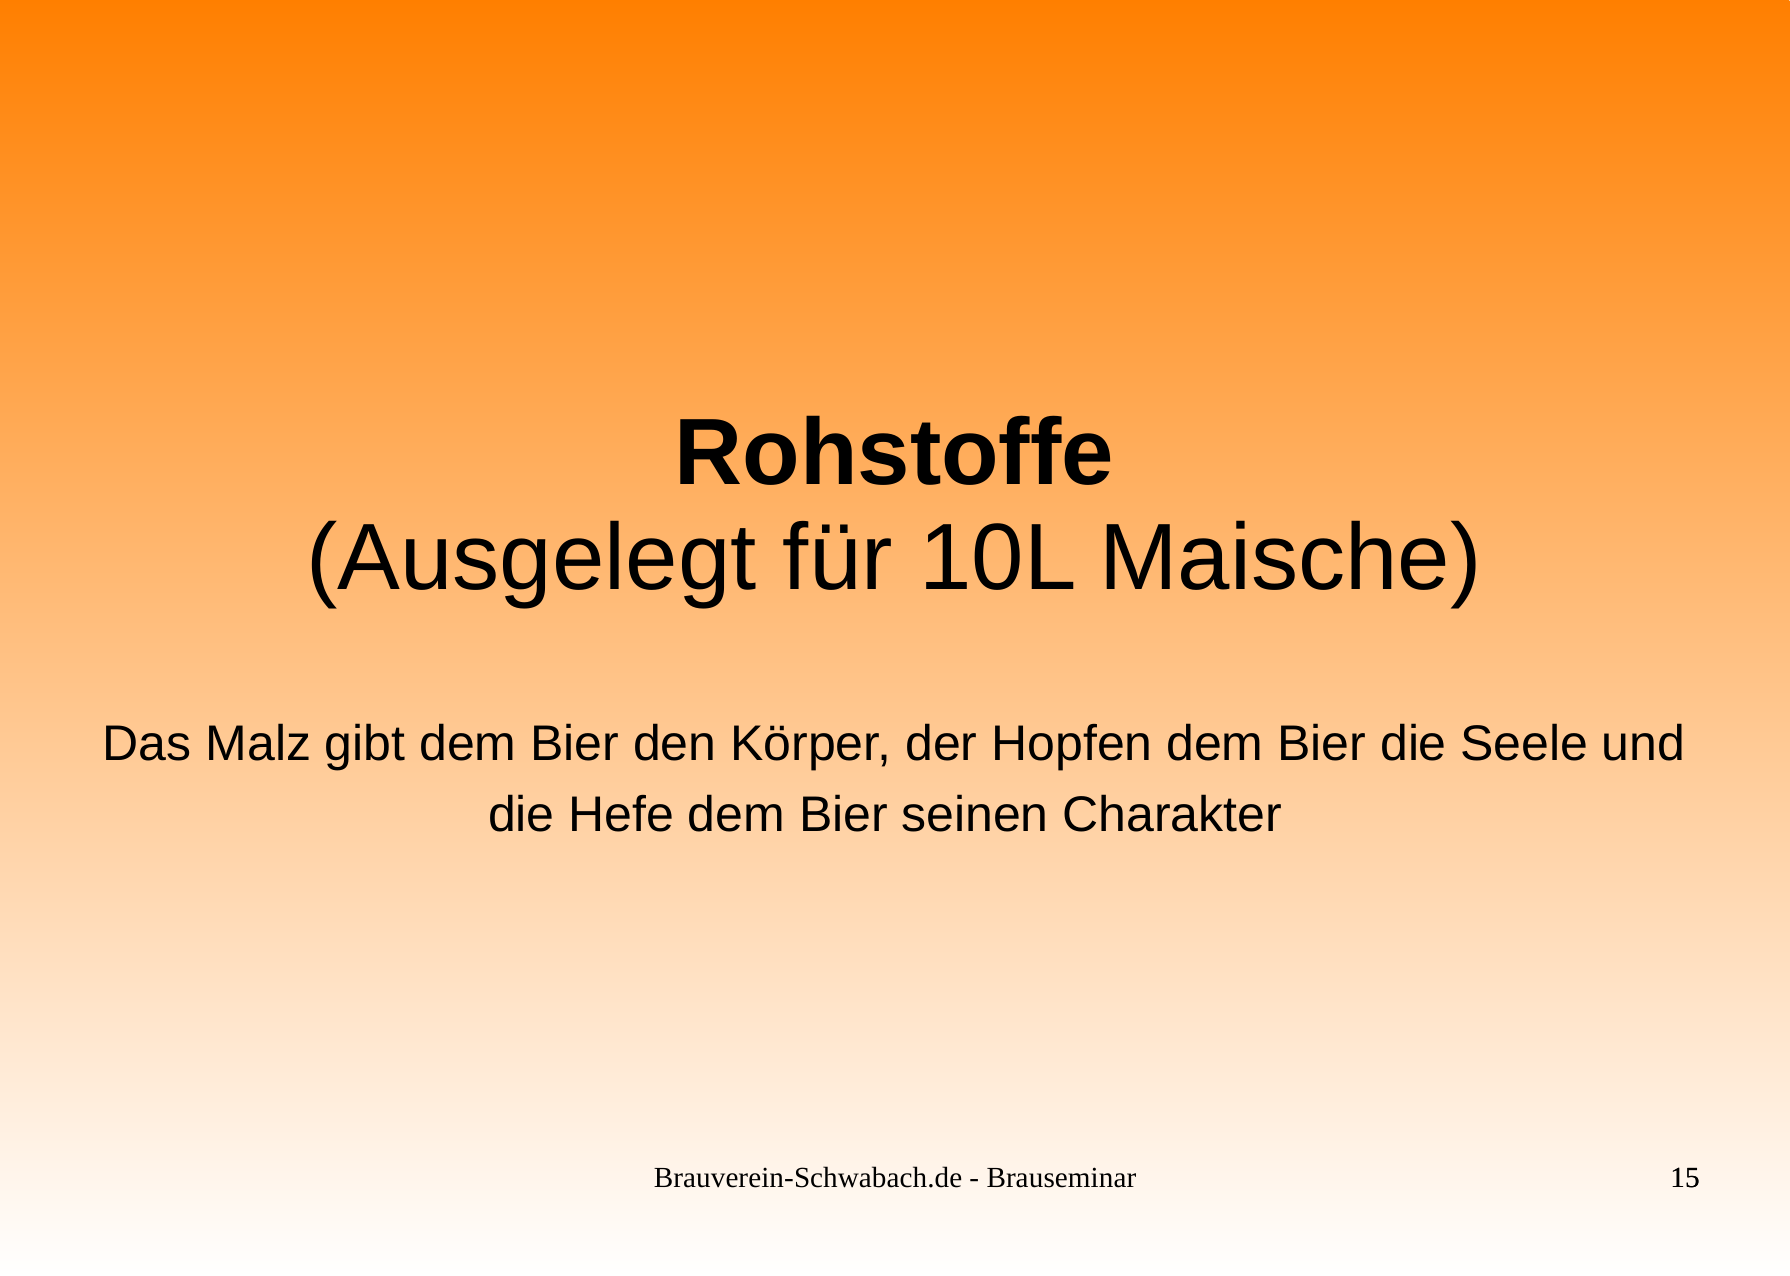

# Rohstoffe (Ausgelegt für 10L Maische) Das Malz gibt dem Bier den Körper, der Hopfen dem Bier die Seele und die Hefe dem Bier seinen Charakter
Brauverein-Schwabach.de - Brauseminar
15